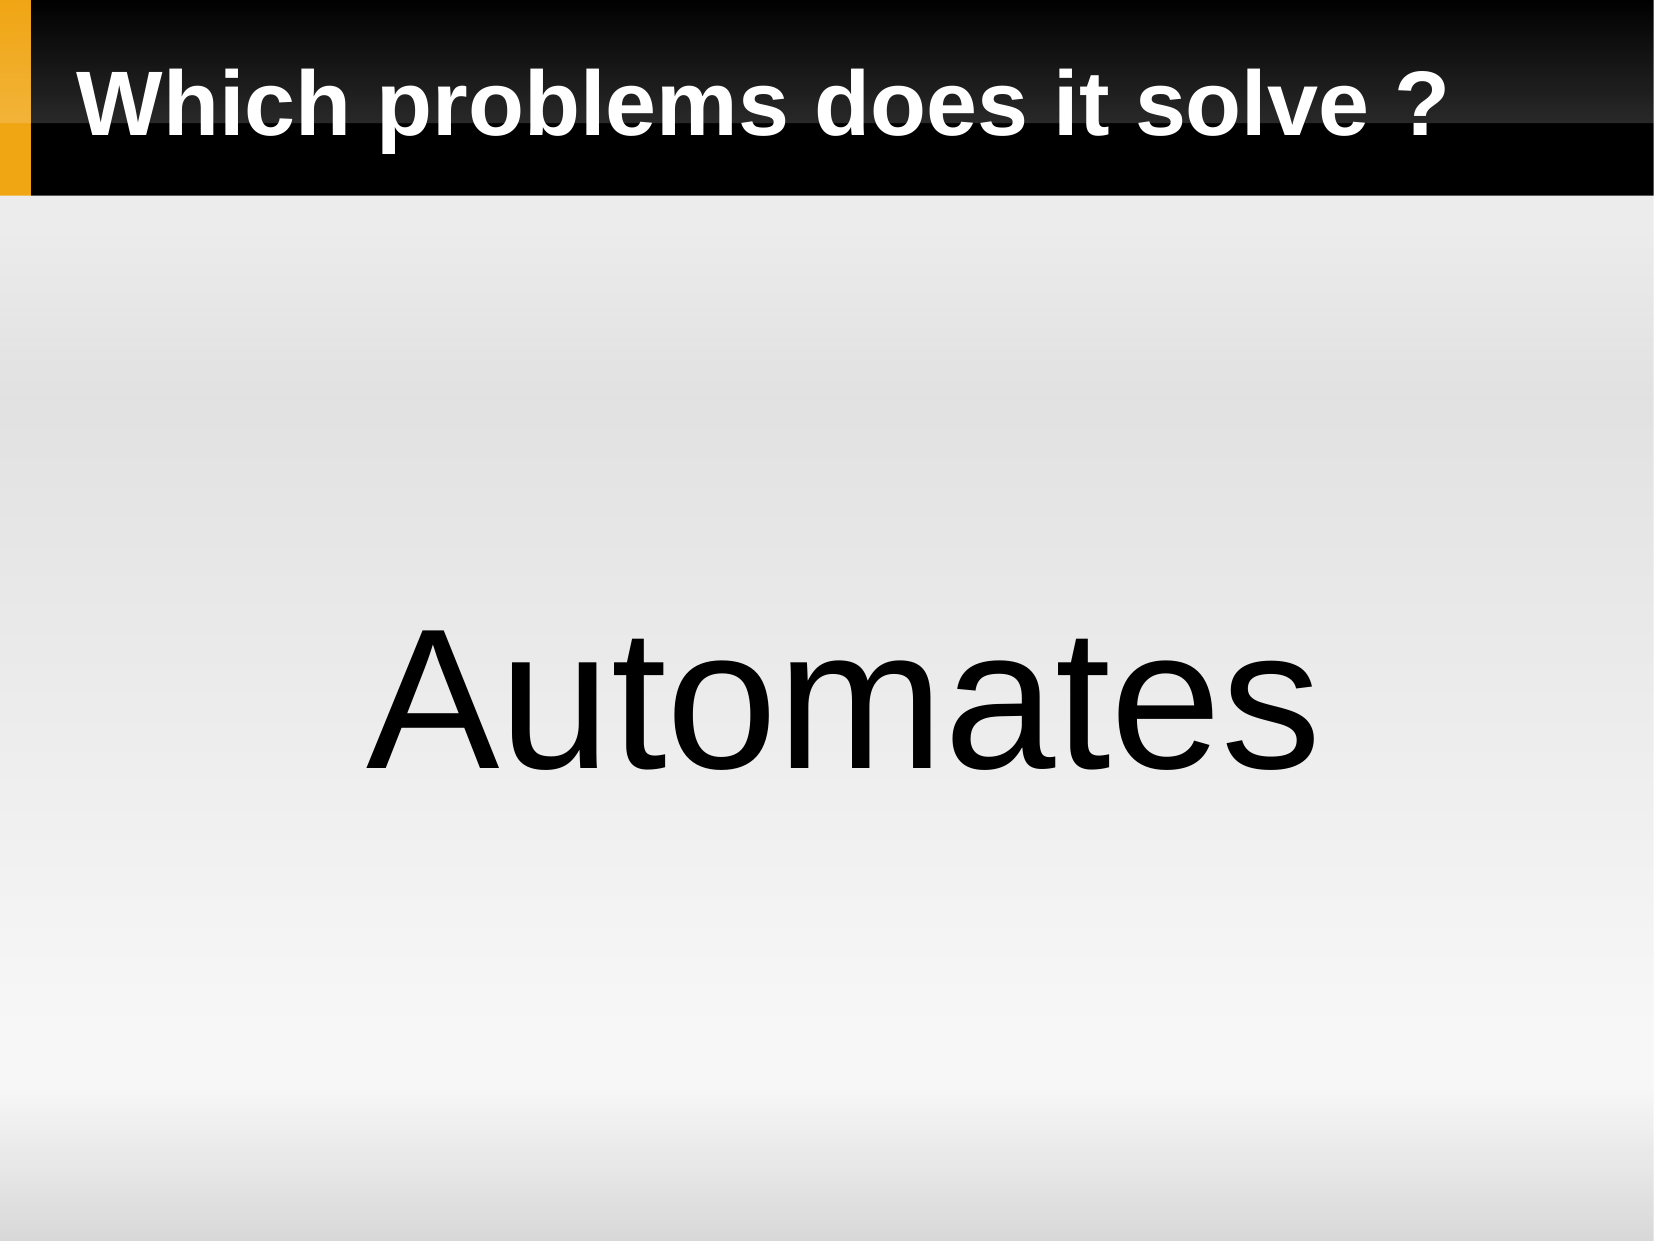

# Which problems does it solve ?
Automates